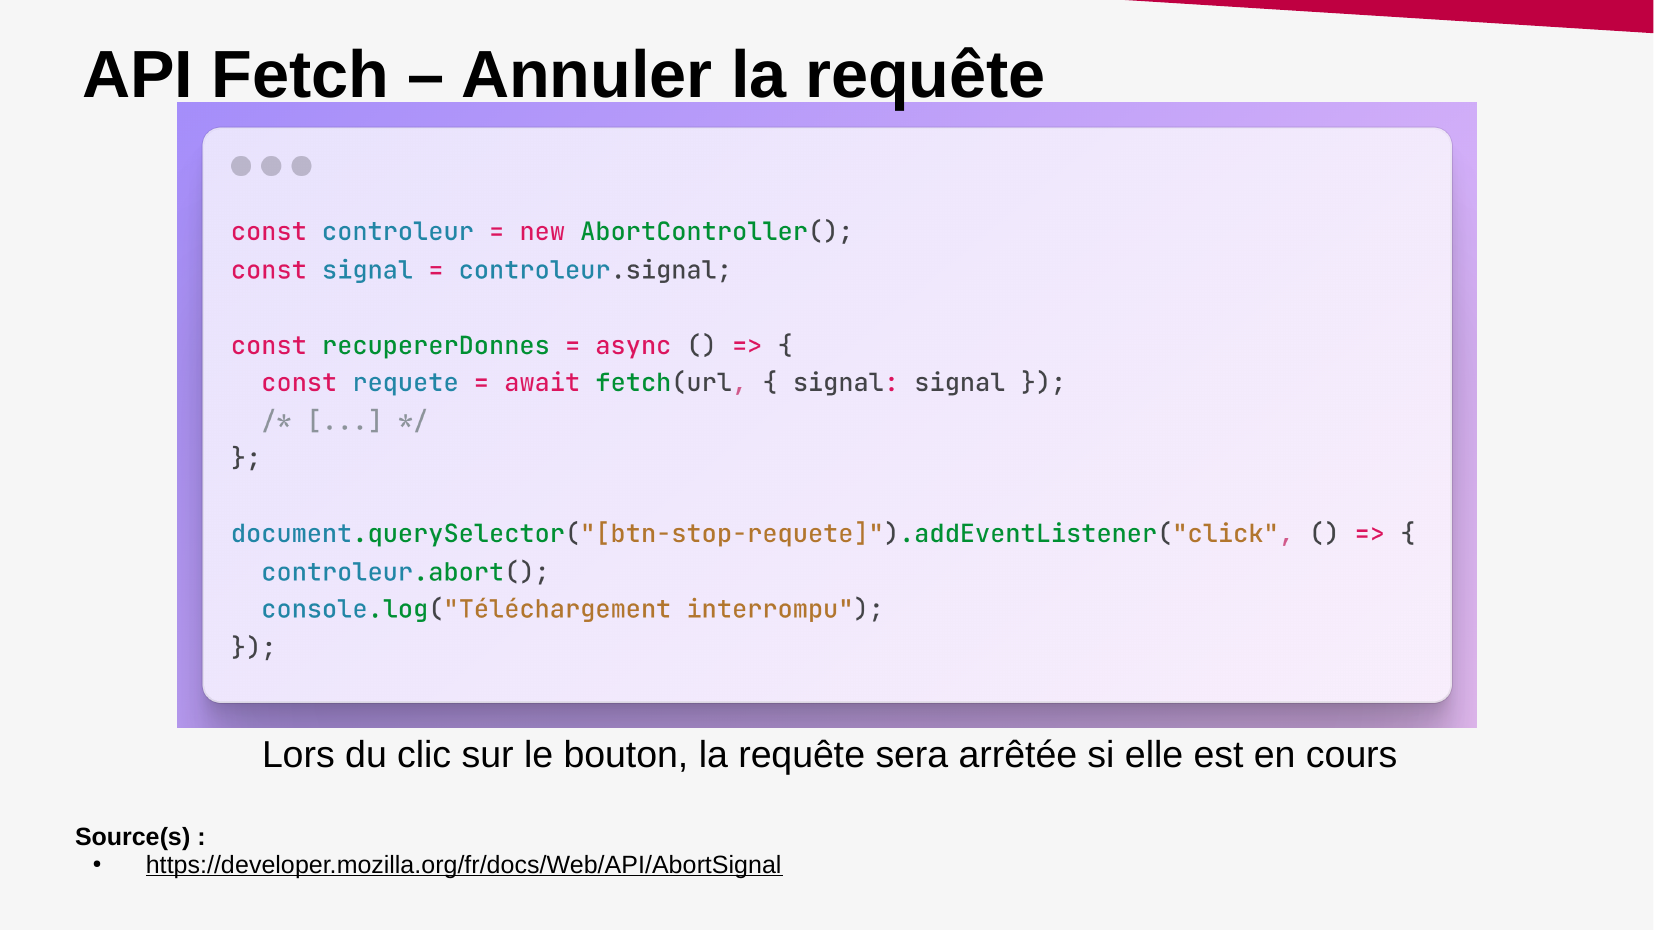

# API Fetch – Annuler la requête
Lors du clic sur le bouton, la requête sera arrêtée si elle est en cours
Source(s) :
https://developer.mozilla.org/fr/docs/Web/API/AbortSignal